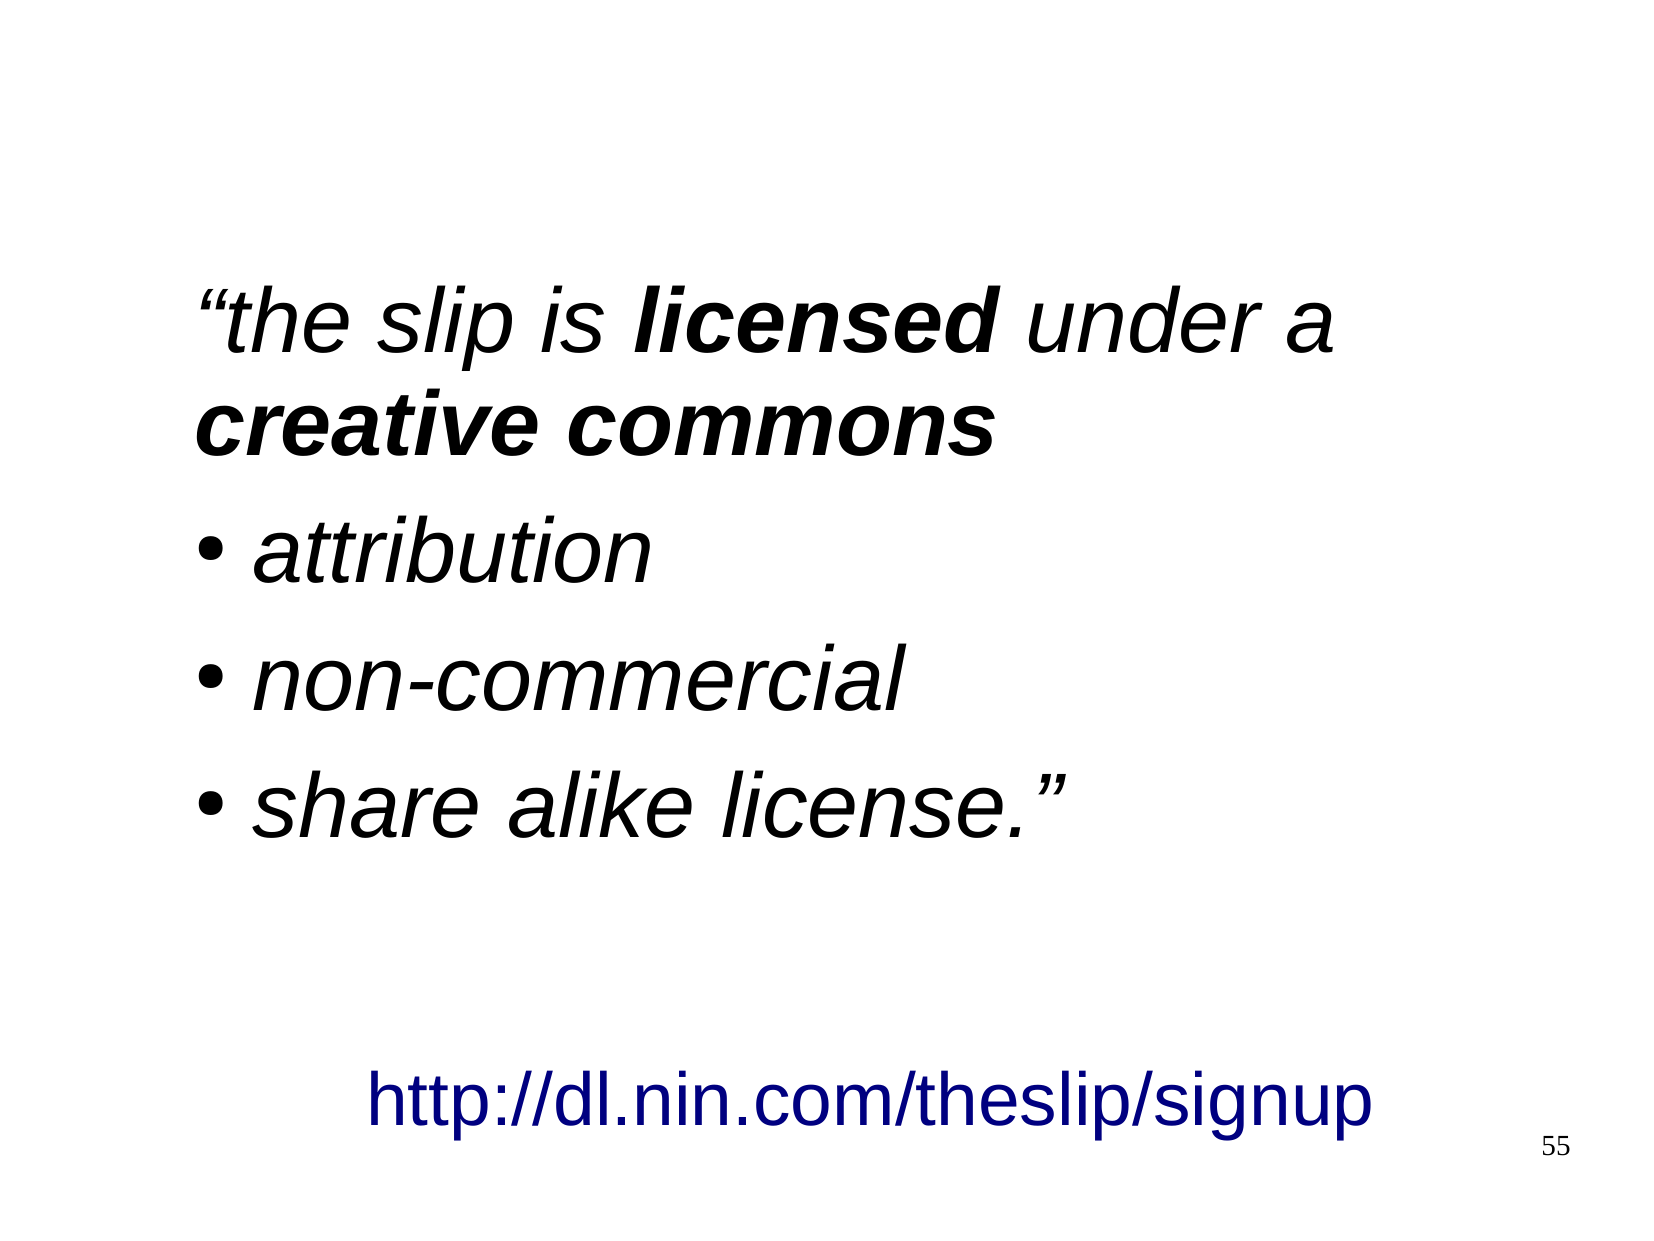

“the slip is licensed under a creative commons
 attribution
 non-commercial
 share alike license.”
http://dl.nin.com/theslip/signup
55